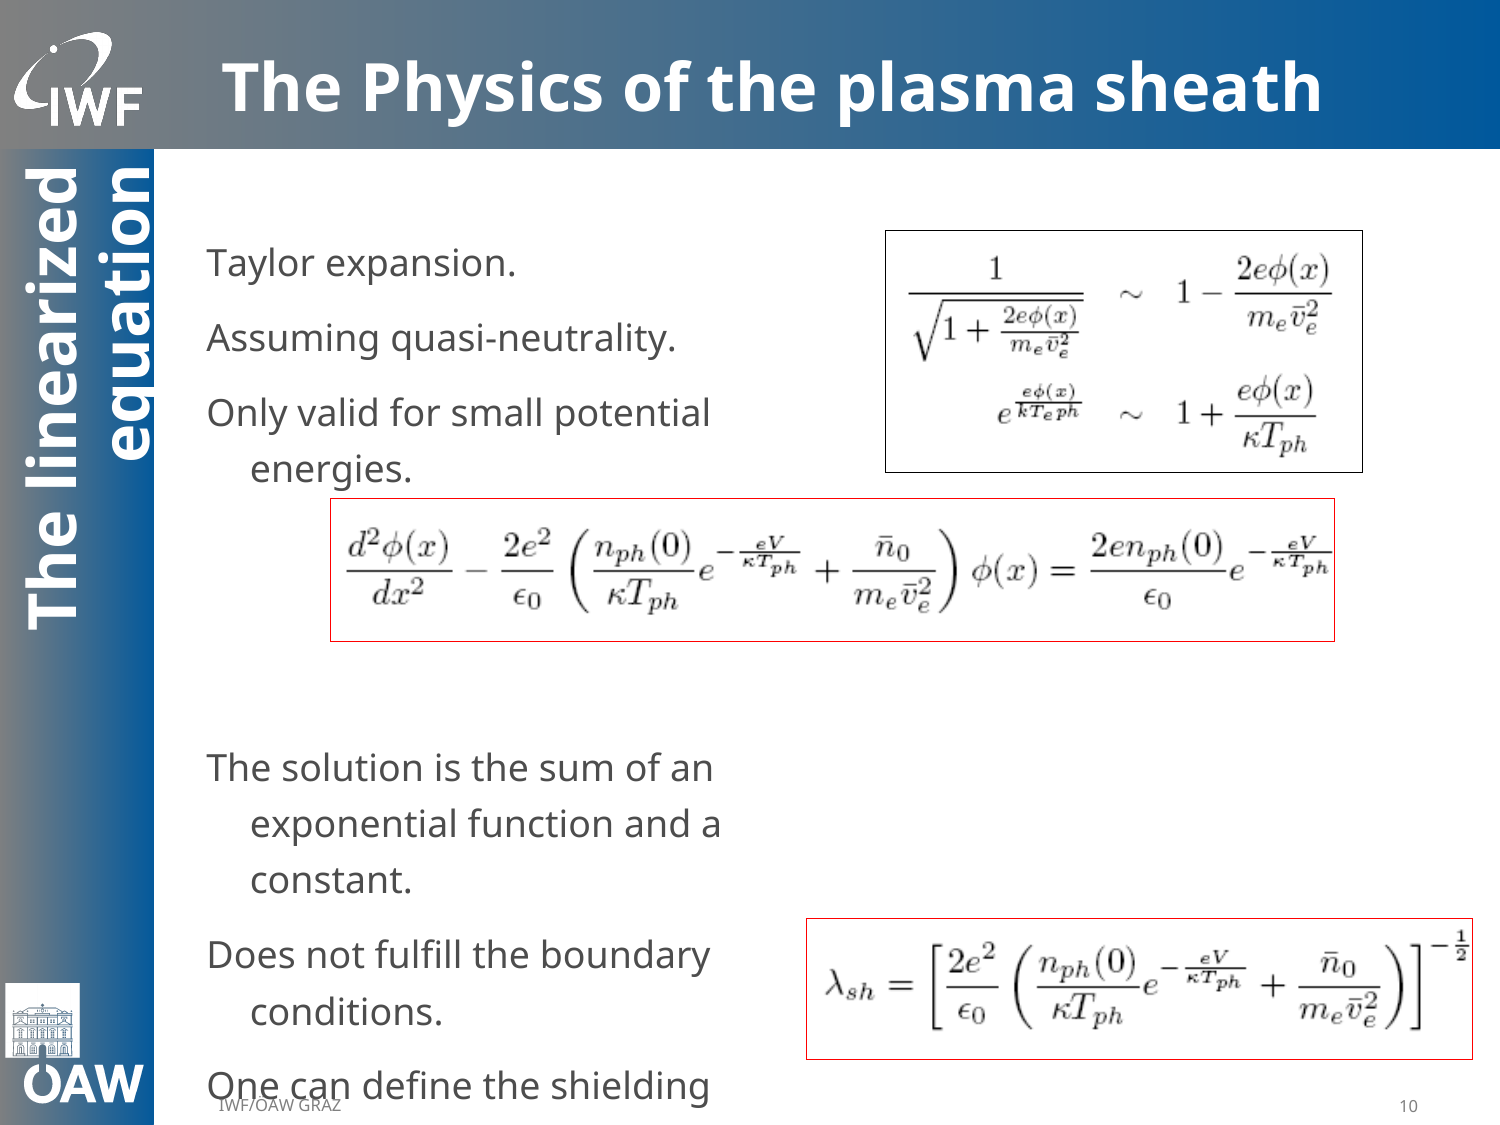

The Physics of the plasma sheath
# Taylor expansion.
Assuming quasi-neutrality.
Only valid for small potential energies.
The solution is the sum of an exponential function and a constant.
Does not fulfill the boundary conditions.
One can define the shielding length.
The linearized equation
IWF/ÖAW GRAZ
10